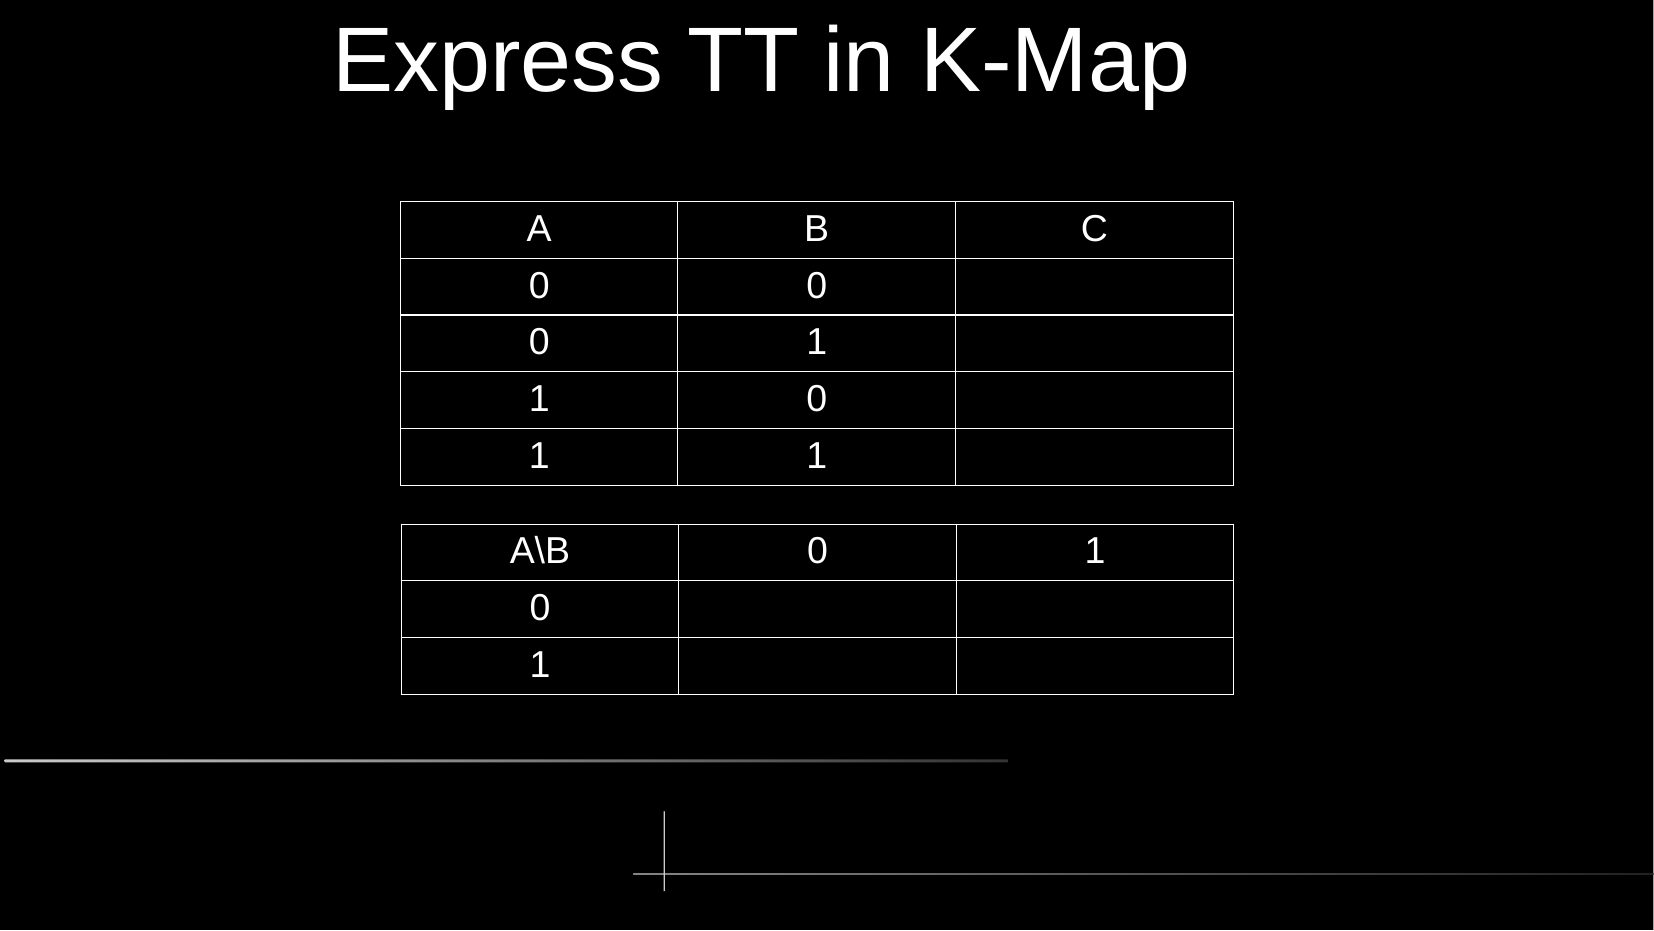

# Express TT in K-Map
| A | B | C |
| --- | --- | --- |
| 0 | 0 | |
| 0 | 1 | |
| 1 | 0 | |
| 1 | 1 | |
| A\B | 0 | 1 |
| --- | --- | --- |
| 0 | | |
| 1 | | |